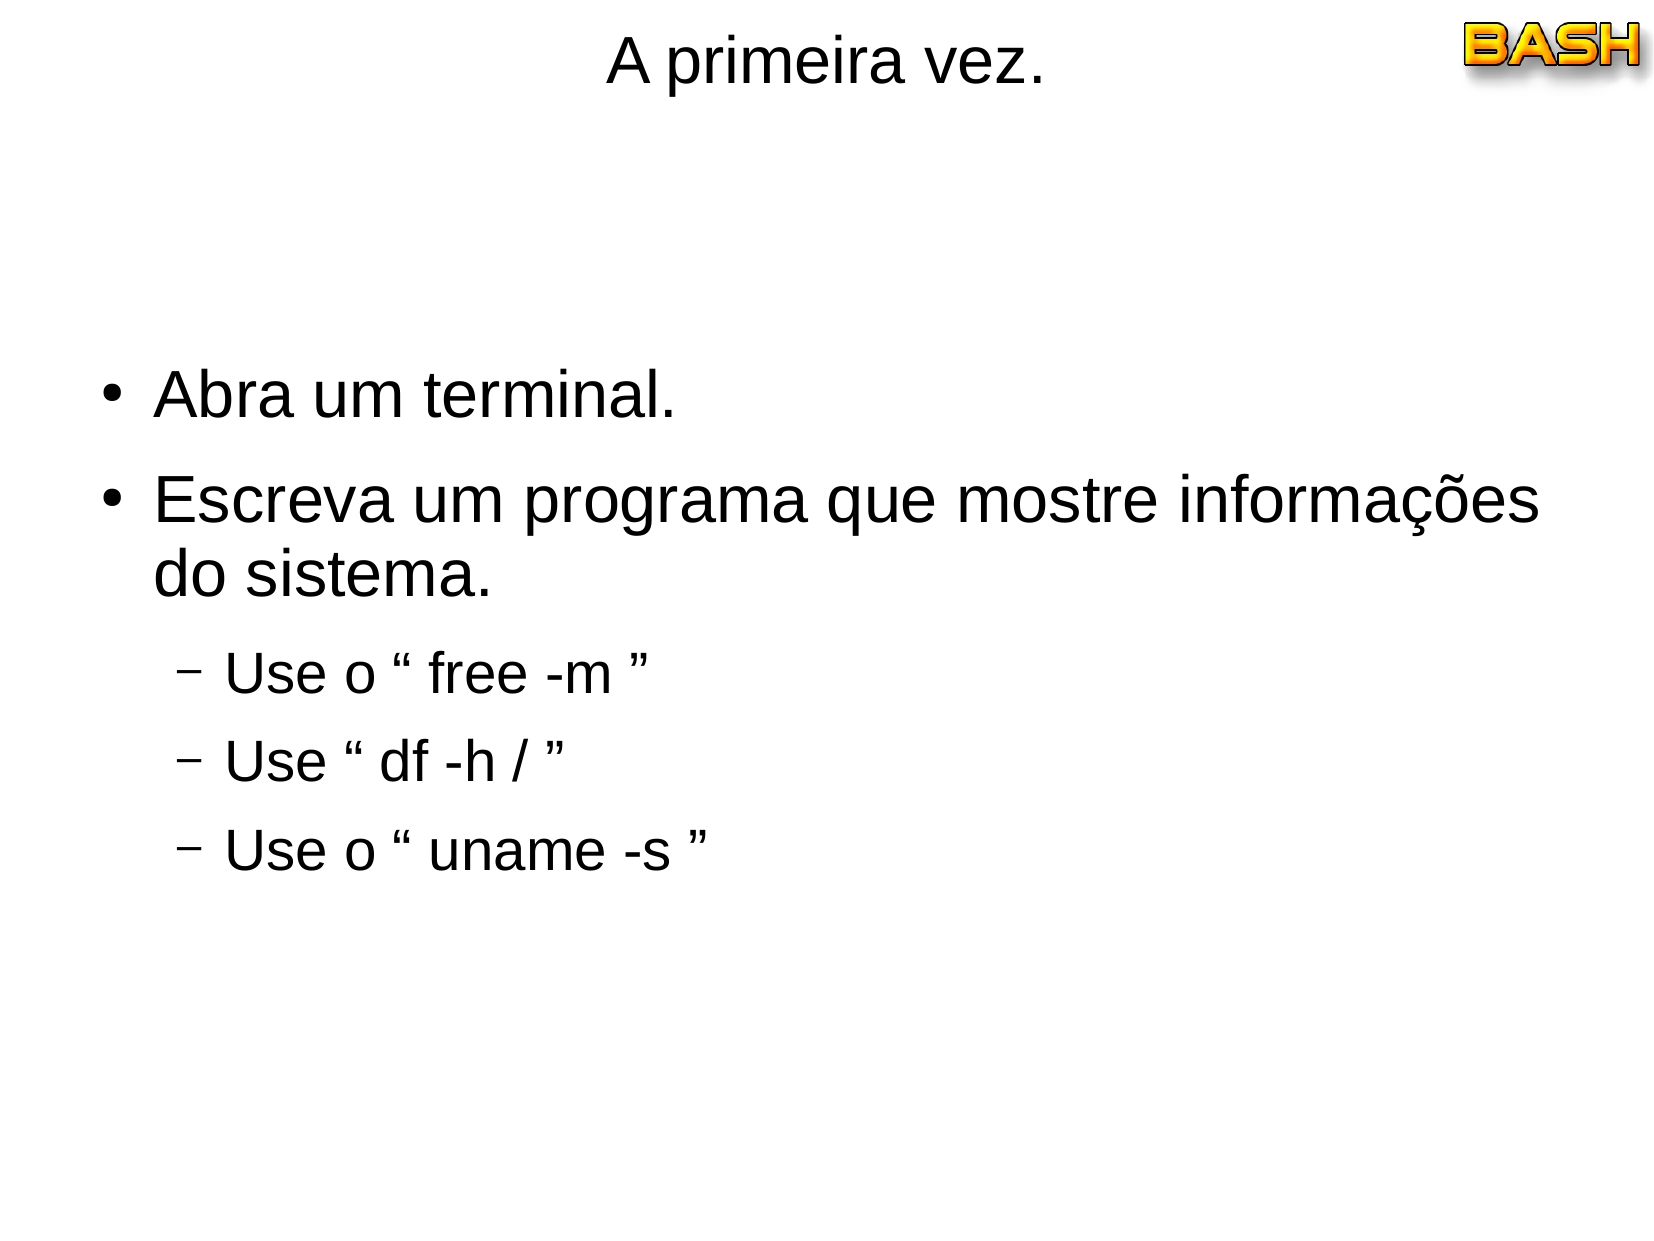

# A primeira vez.
Abra um terminal.
Escreva um programa que mostre informações do sistema.
Use o “ free -m ”
Use “ df -h / ”
Use o “ uname -s ”